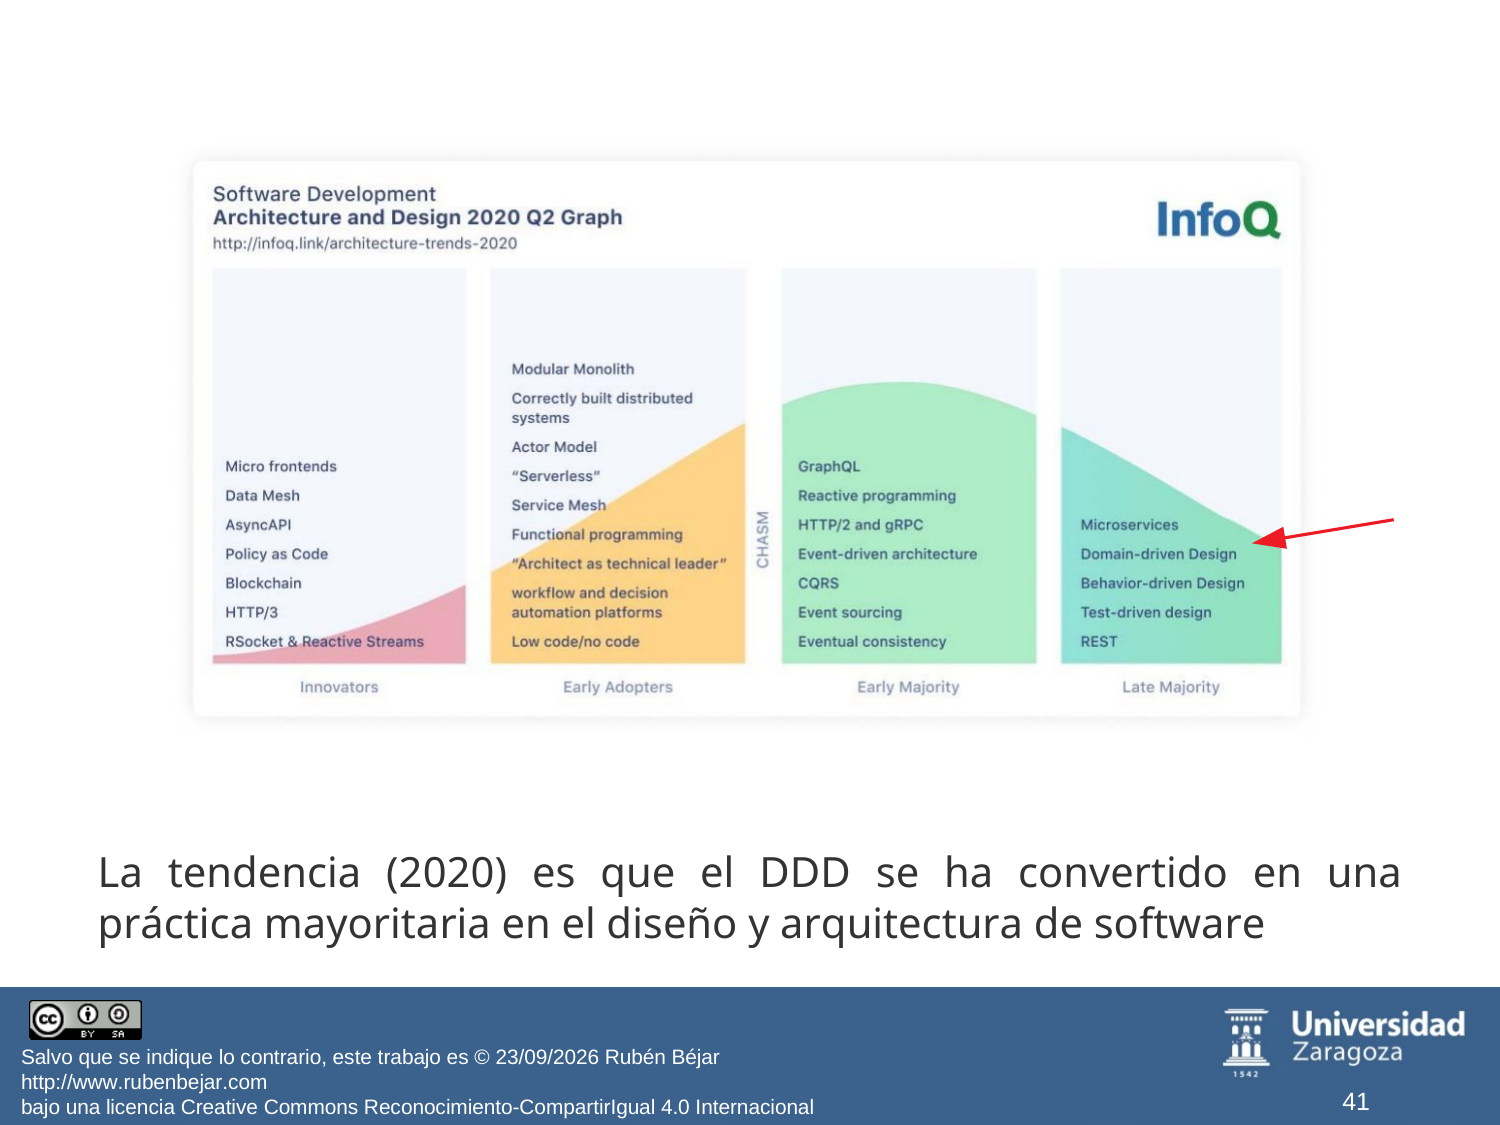

# La tendencia (2020) es que el DDD se ha convertido en una práctica mayoritaria en el diseño y arquitectura de software